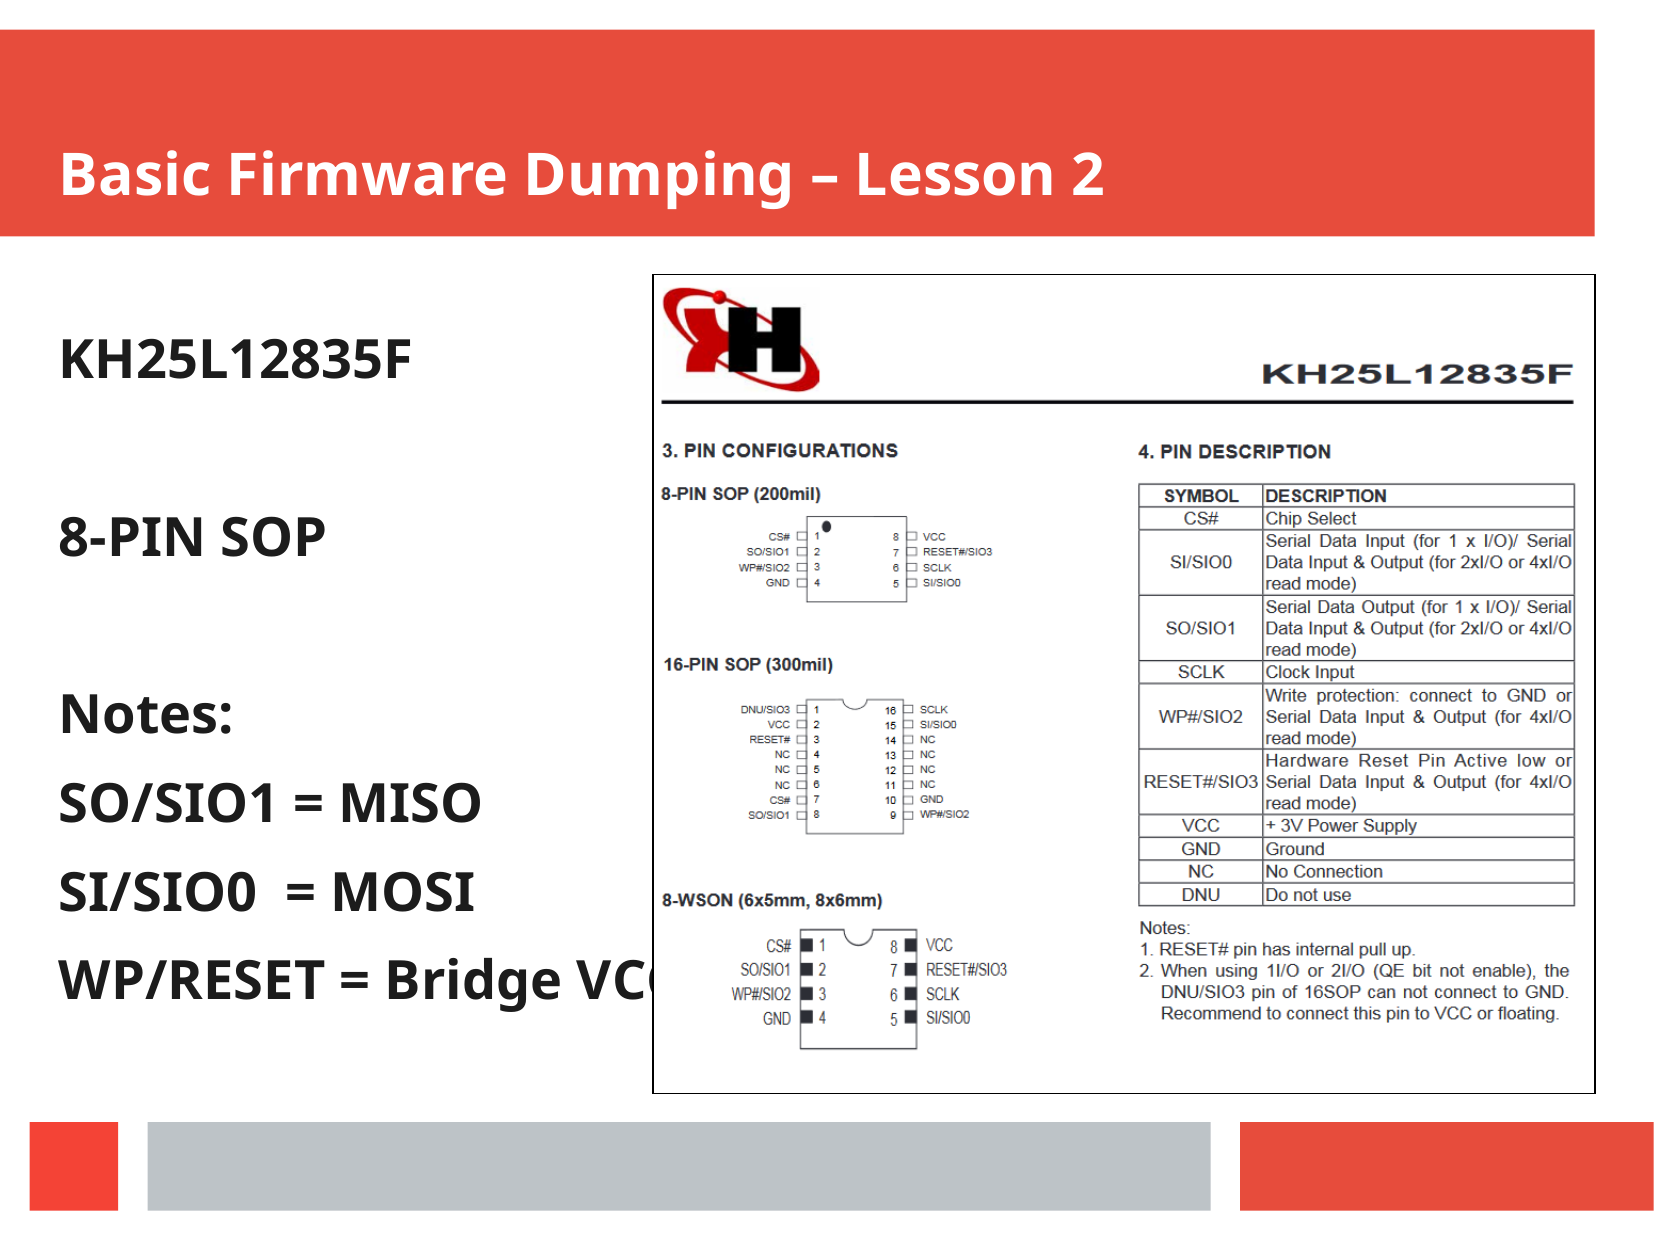

Basic Firmware Dumping – Lesson 2
KH25L12835F
8-PIN SOP
Notes:
SO/SIO1 = MISO
SI/SIO0 = MOSI
WP/RESET = Bridge VCC